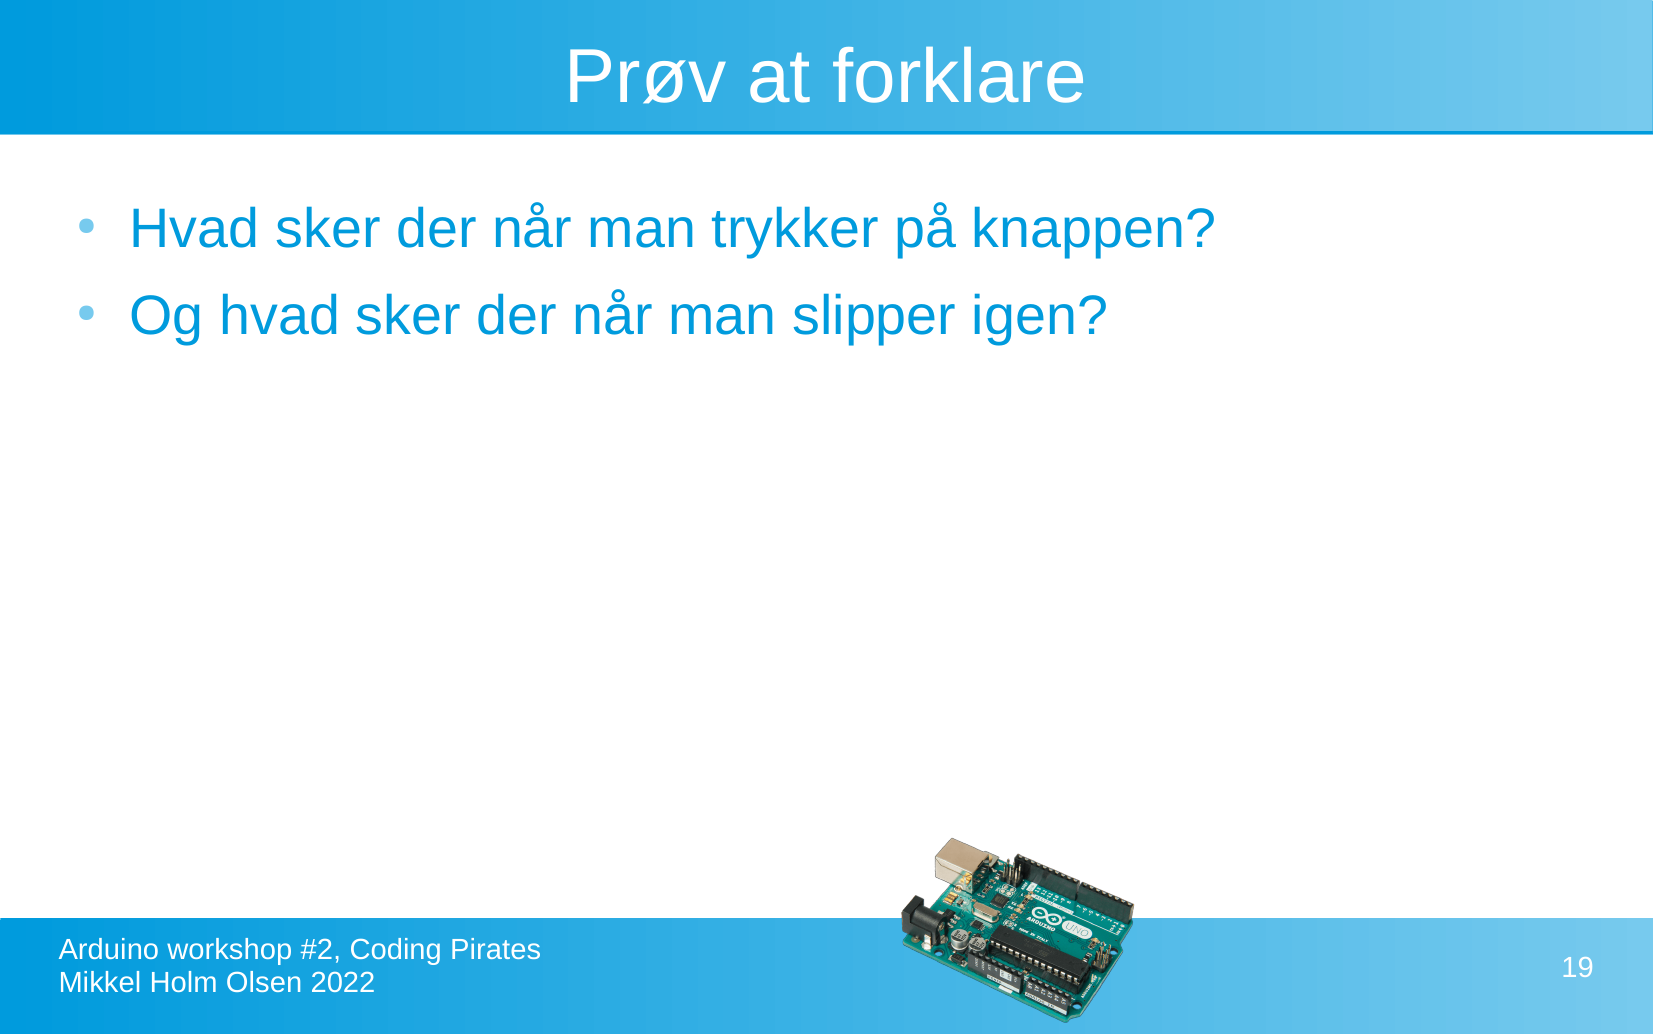

# Prøv at forklare
Hvad sker der når man trykker på knappen?
Og hvad sker der når man slipper igen?
19